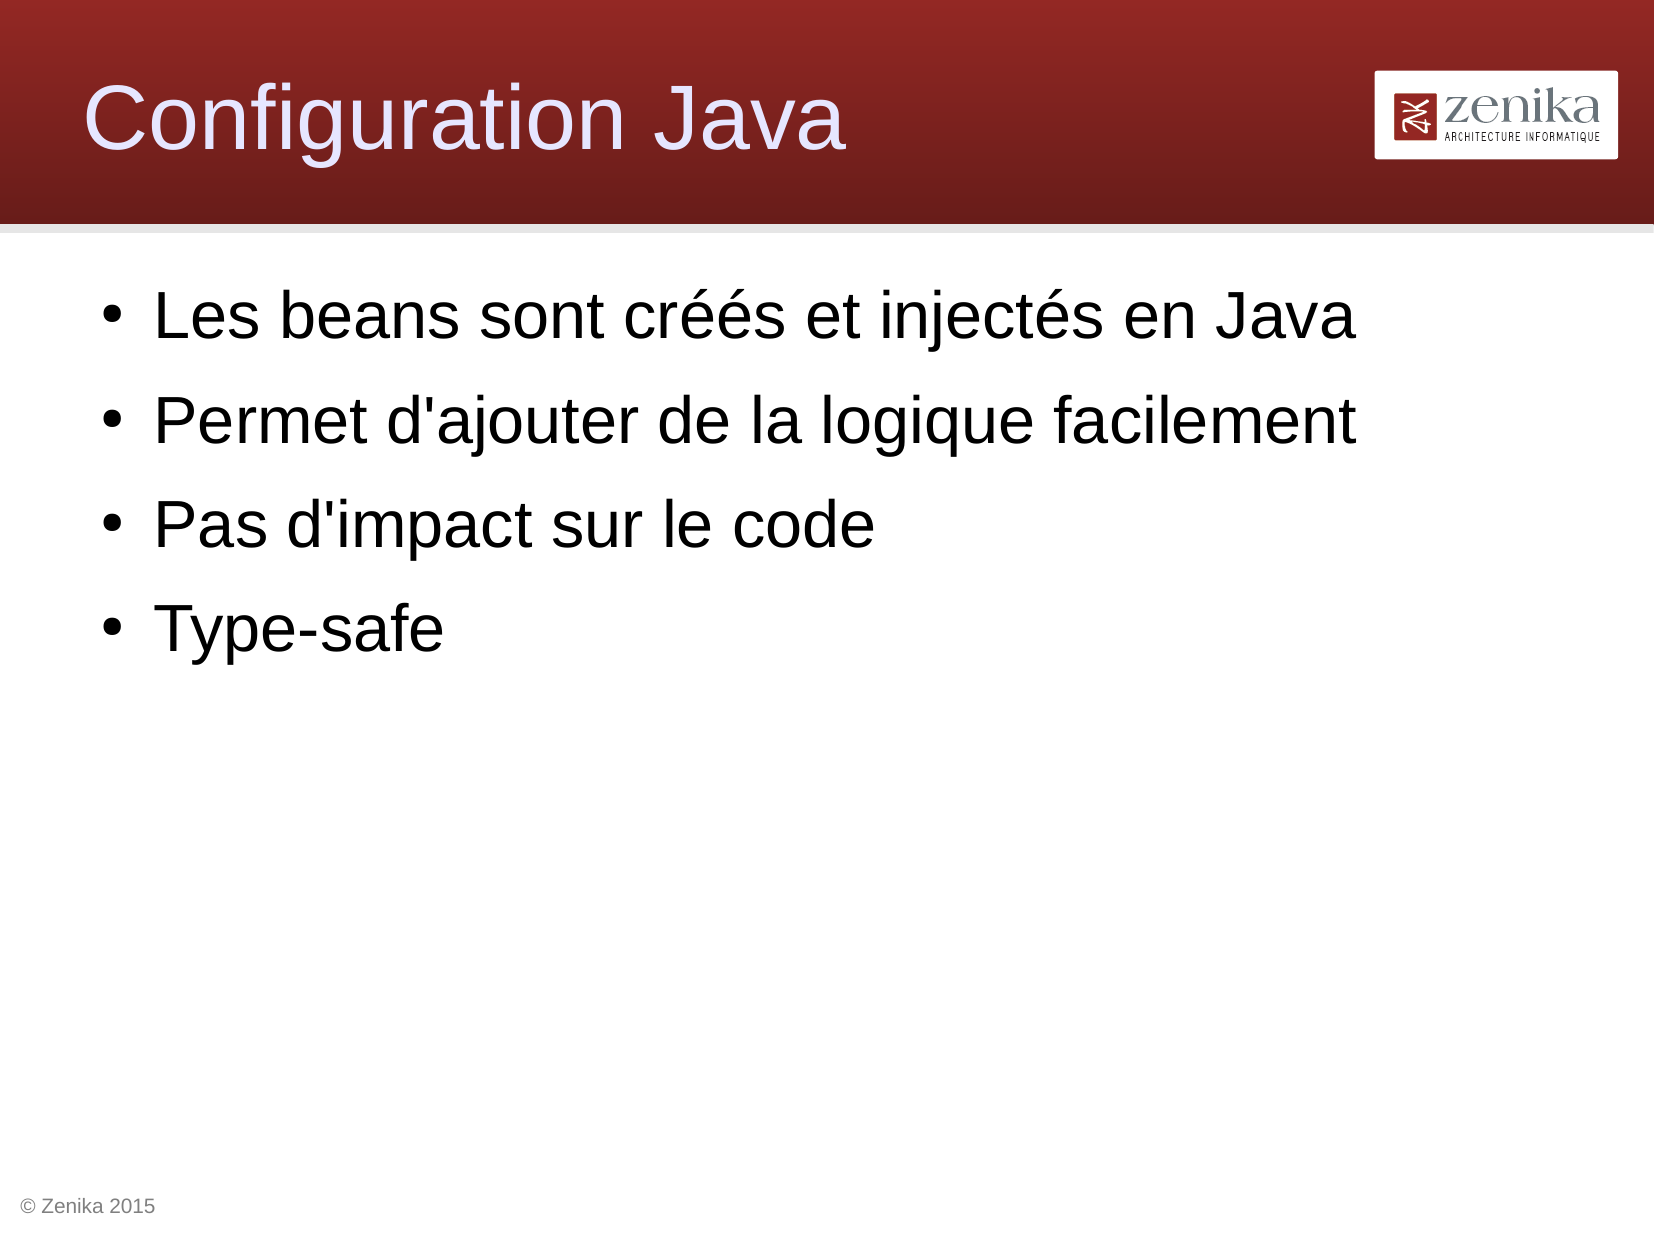

# Configuration Java
Les beans sont créés et injectés en Java
Permet d'ajouter de la logique facilement
Pas d'impact sur le code
Type-safe